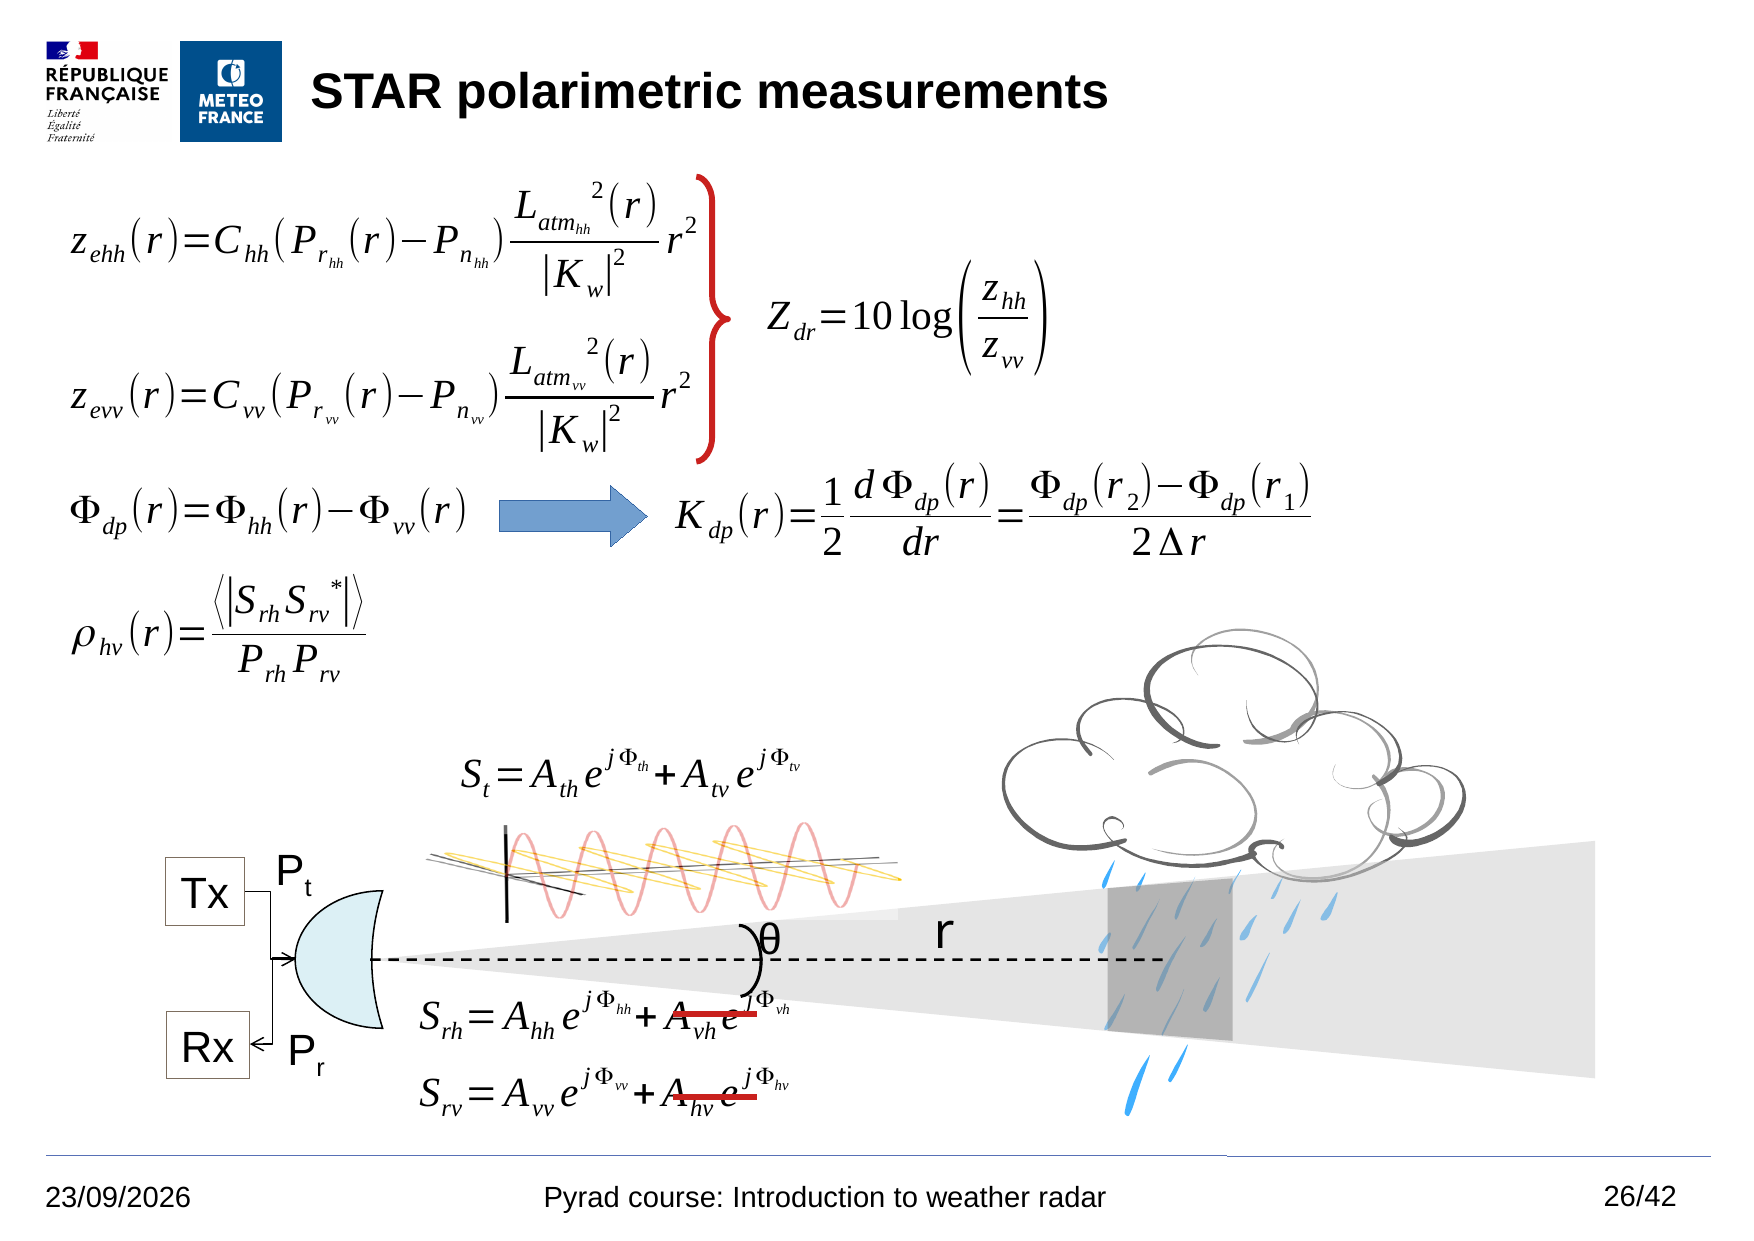

# STAR polarimetric measurements
Pt
Tx
r
θ
Rx
Pr
26
Pyrad course: Introduction to weather radar